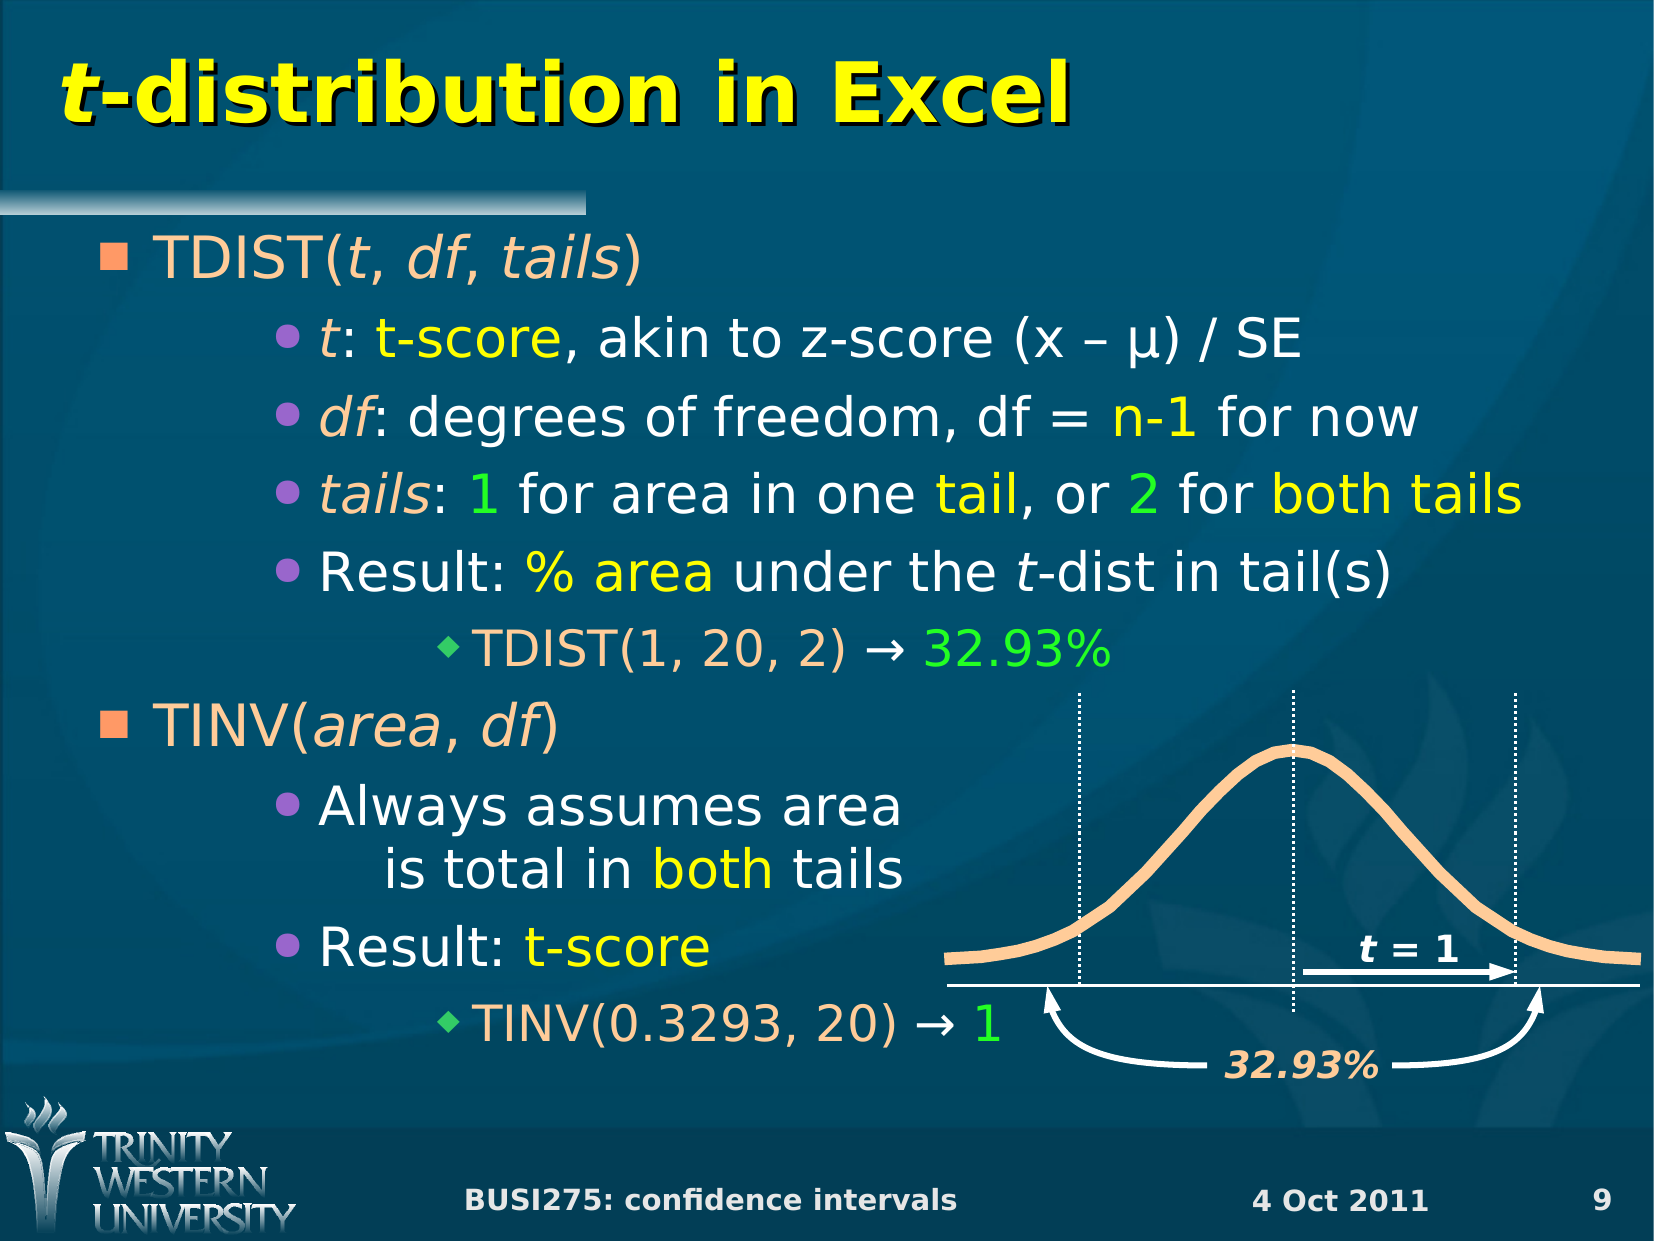

# t-distribution in Excel
TDIST(t, df, tails)
t: t-score, akin to z-score (x – μ) / SE
df: degrees of freedom, df = n-1 for now
tails: 1 for area in one tail, or 2 for both tails
Result: % area under the t-dist in tail(s)
TDIST(1, 20, 2) → 32.93%
TINV(area, df)
Always assumes area
 is total in both tails
Result: t-score
TINV(0.3293, 20) → 1
t = 1
32.93%
BUSI275: confidence intervals
4 Oct 2011
9